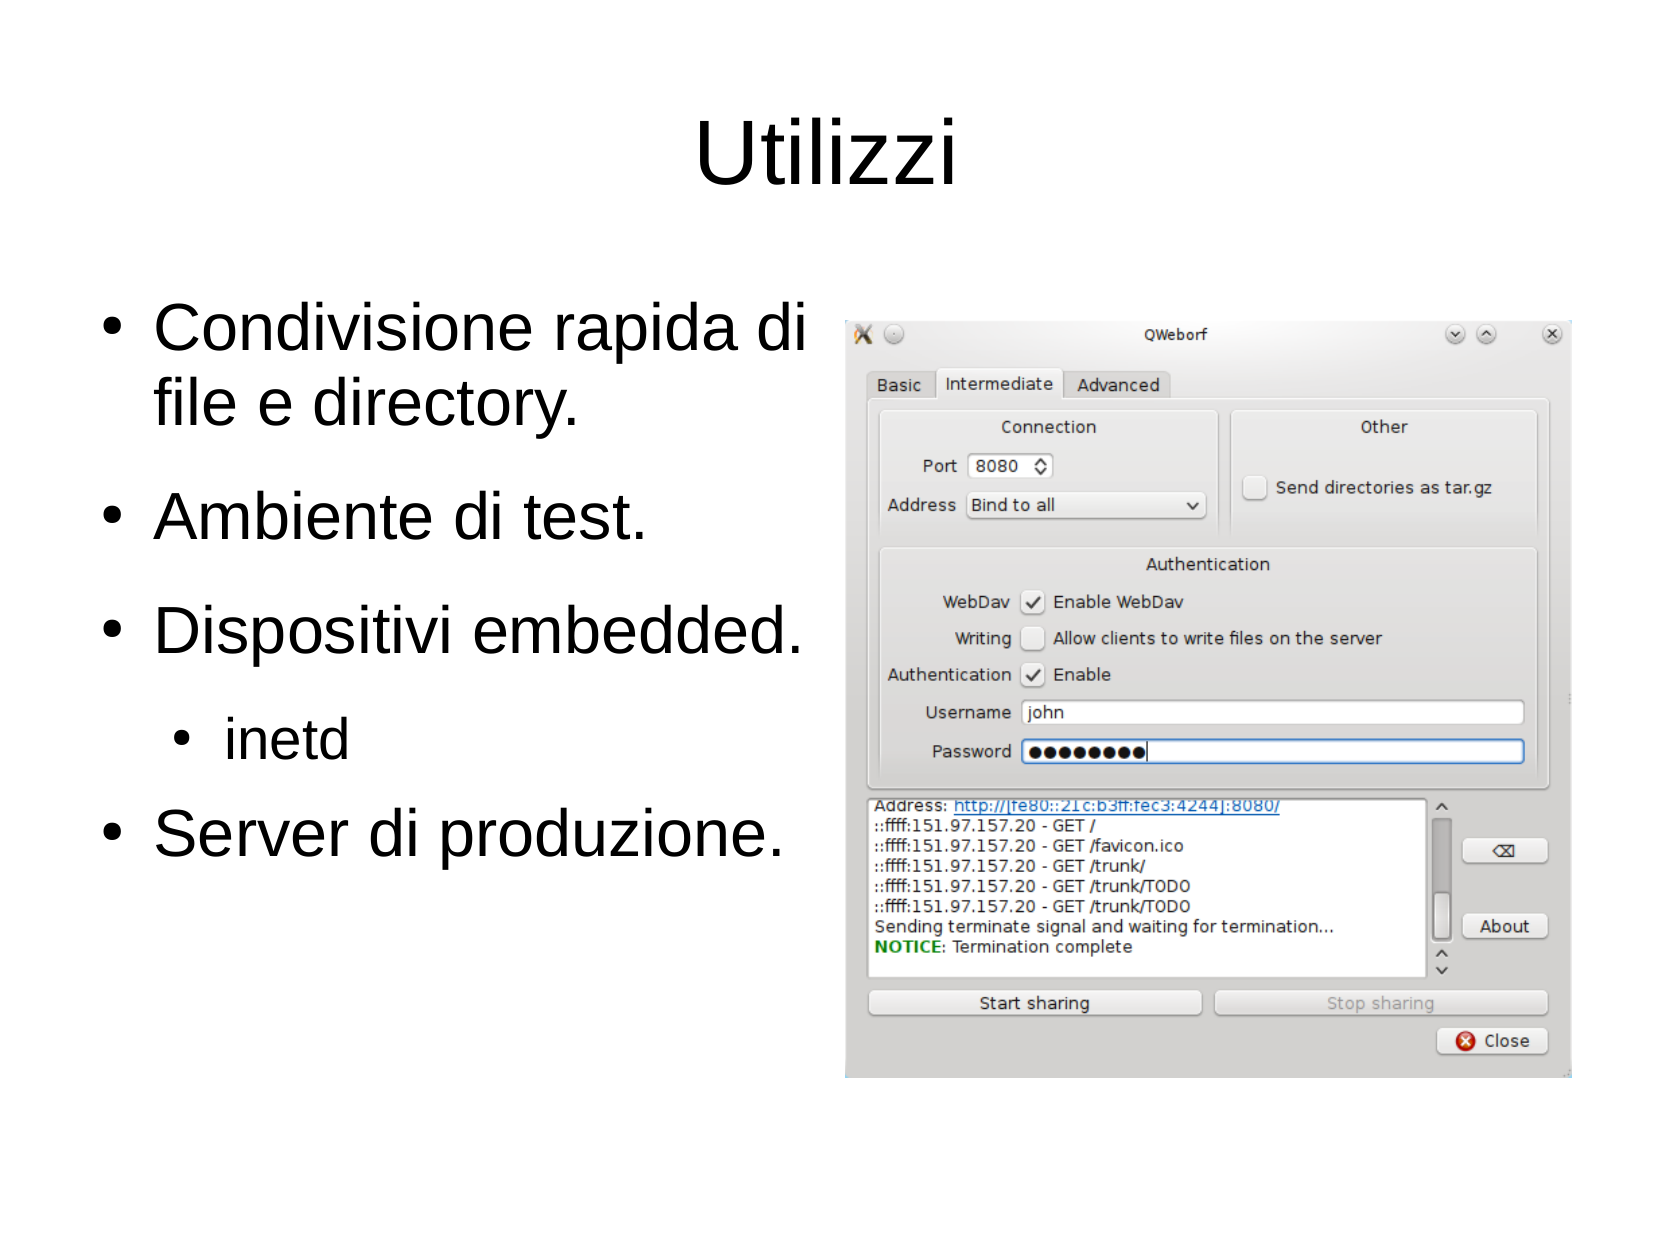

# Utilizzi
Condivisione rapida di file e directory.
Ambiente di test.
Dispositivi embedded.
inetd
Server di produzione.